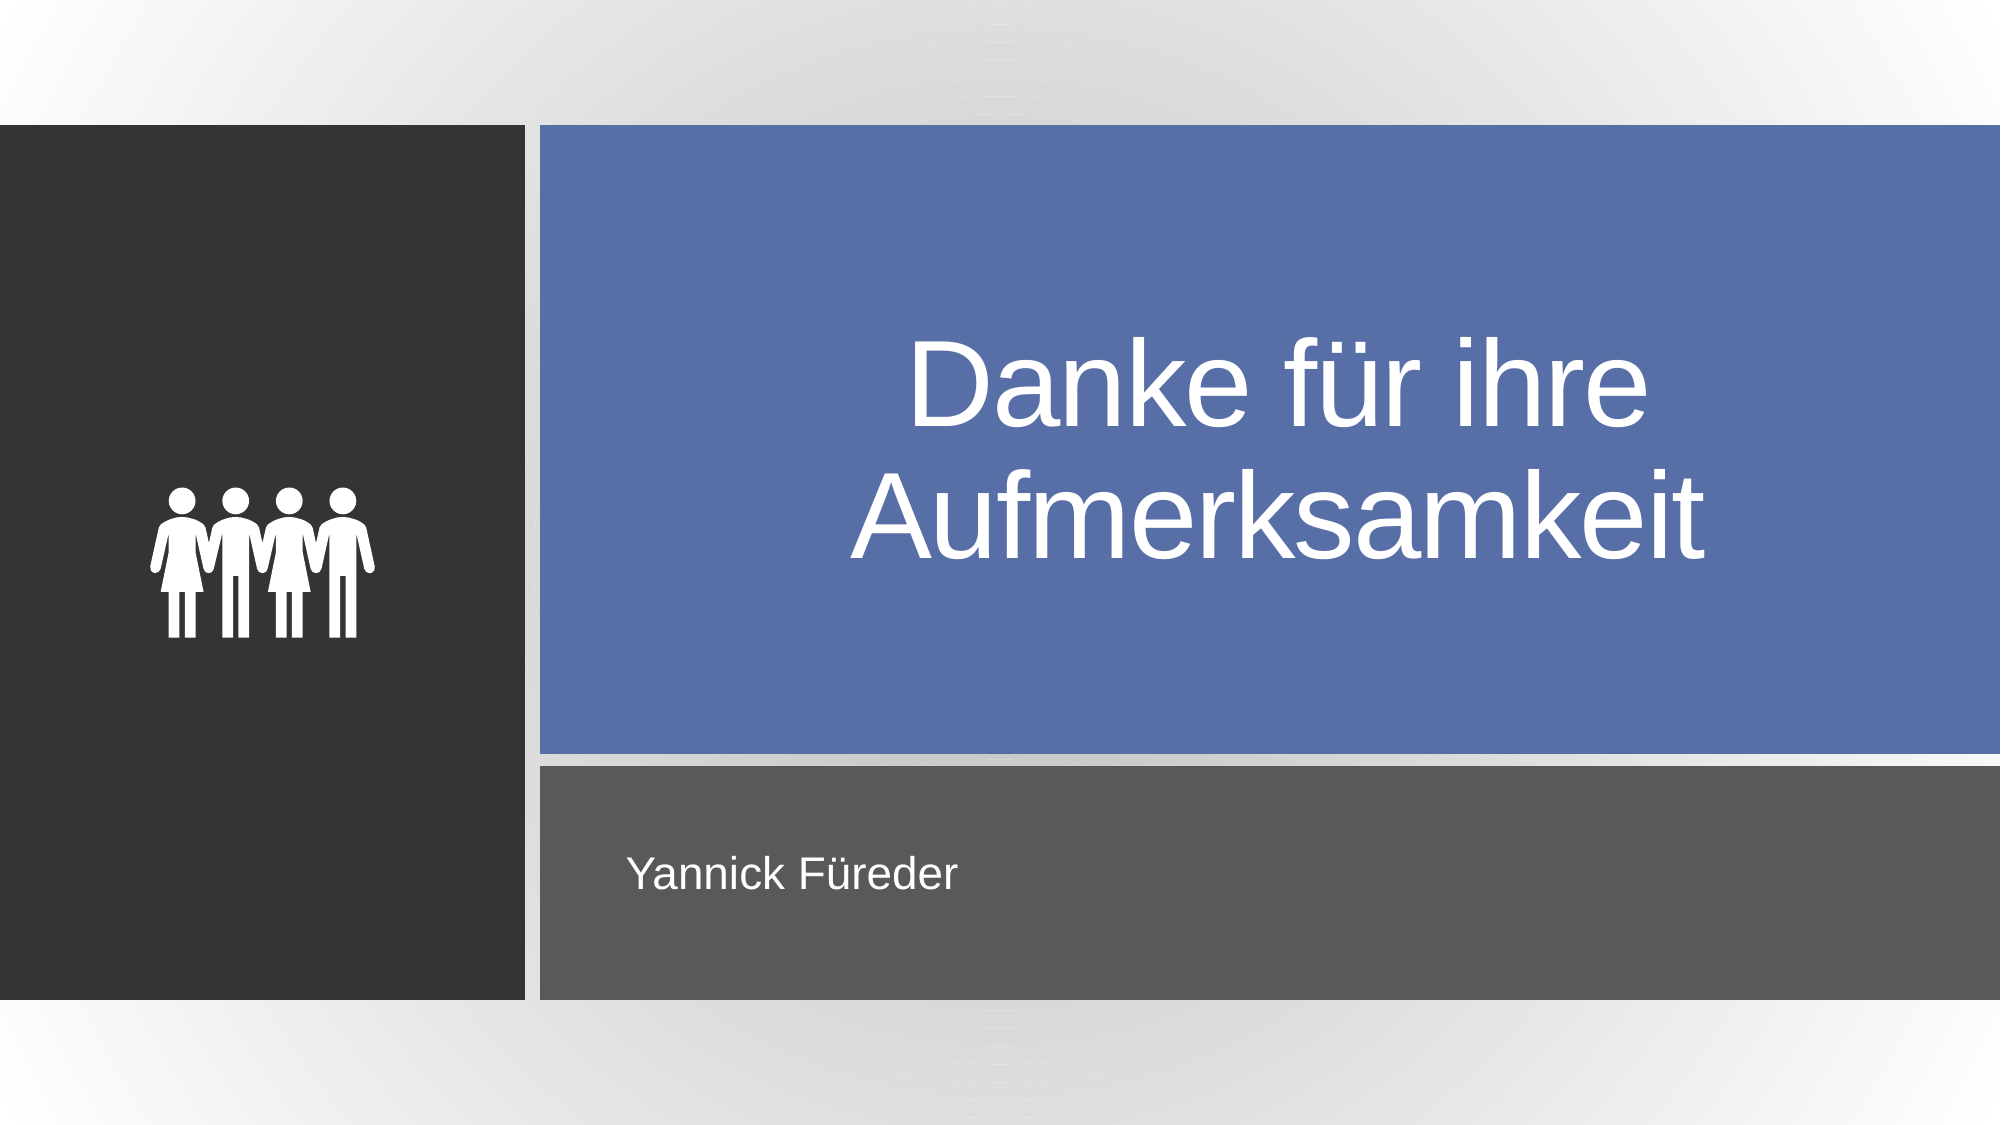

# Danke für ihre Aufmerksamkeit
Yannick Füreder